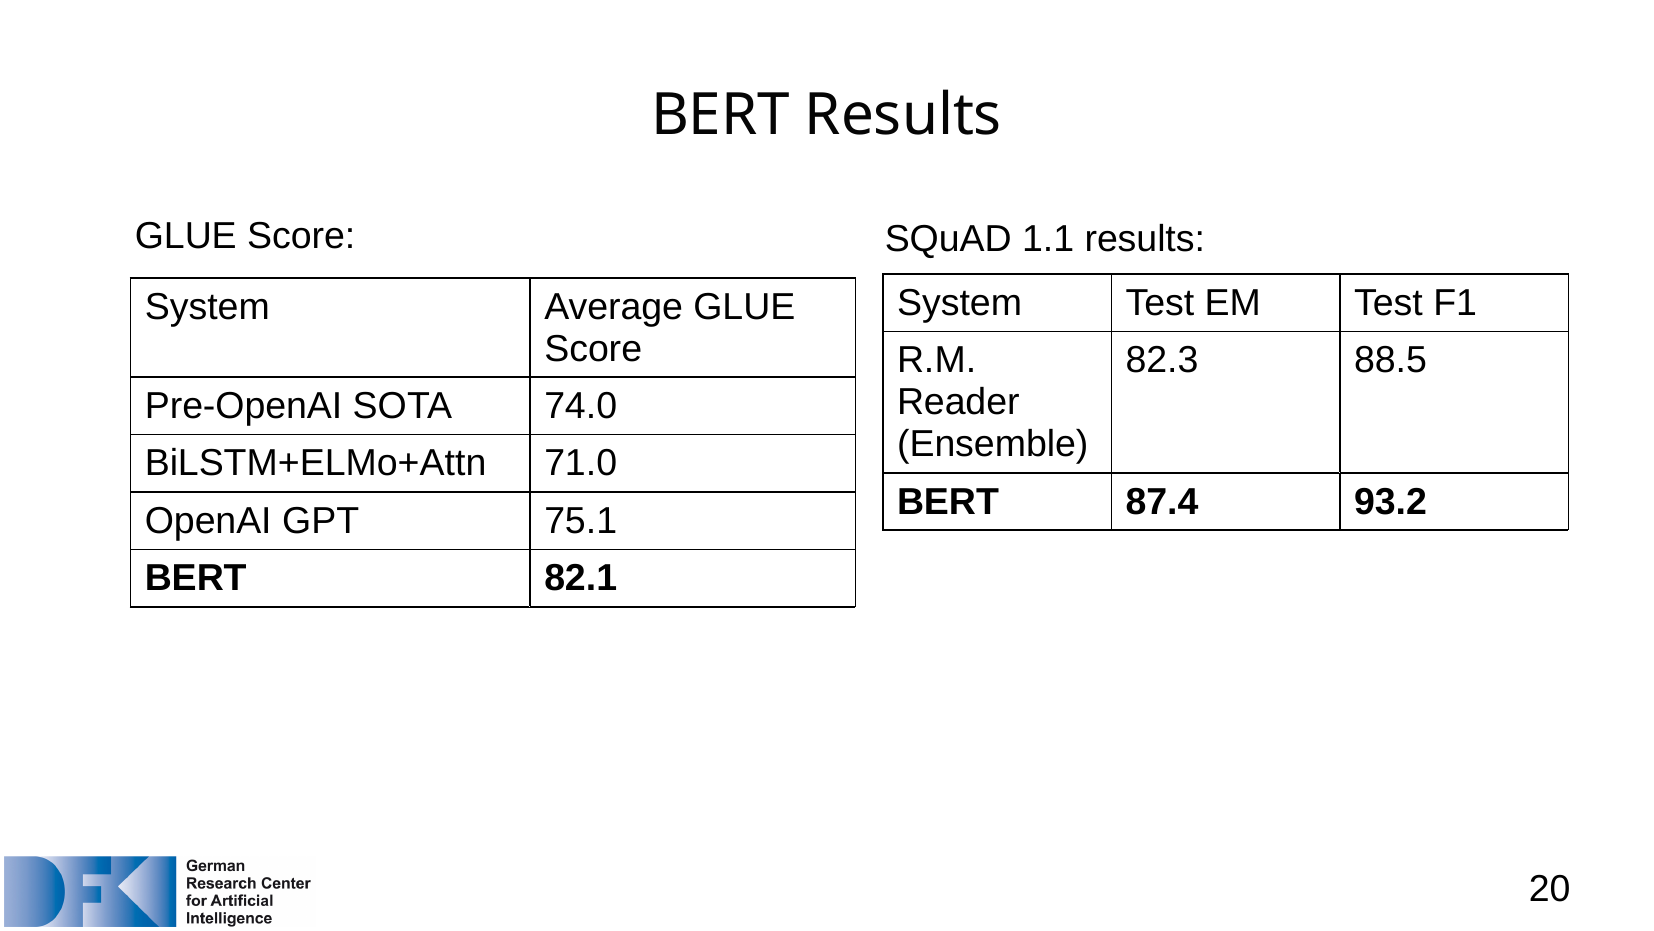

# BERT Results
GLUE Score:
SQuAD 1.1 results:
| System | Test EM | Test F1 |
| --- | --- | --- |
| R.M. Reader (Ensemble) | 82.3 | 88.5 |
| BERT | 87.4 | 93.2 |
| System | Average GLUE Score |
| --- | --- |
| Pre-OpenAI SOTA | 74.0 |
| BiLSTM+ELMo+Attn | 71.0 |
| OpenAI GPT | 75.1 |
| BERT | 82.1 |